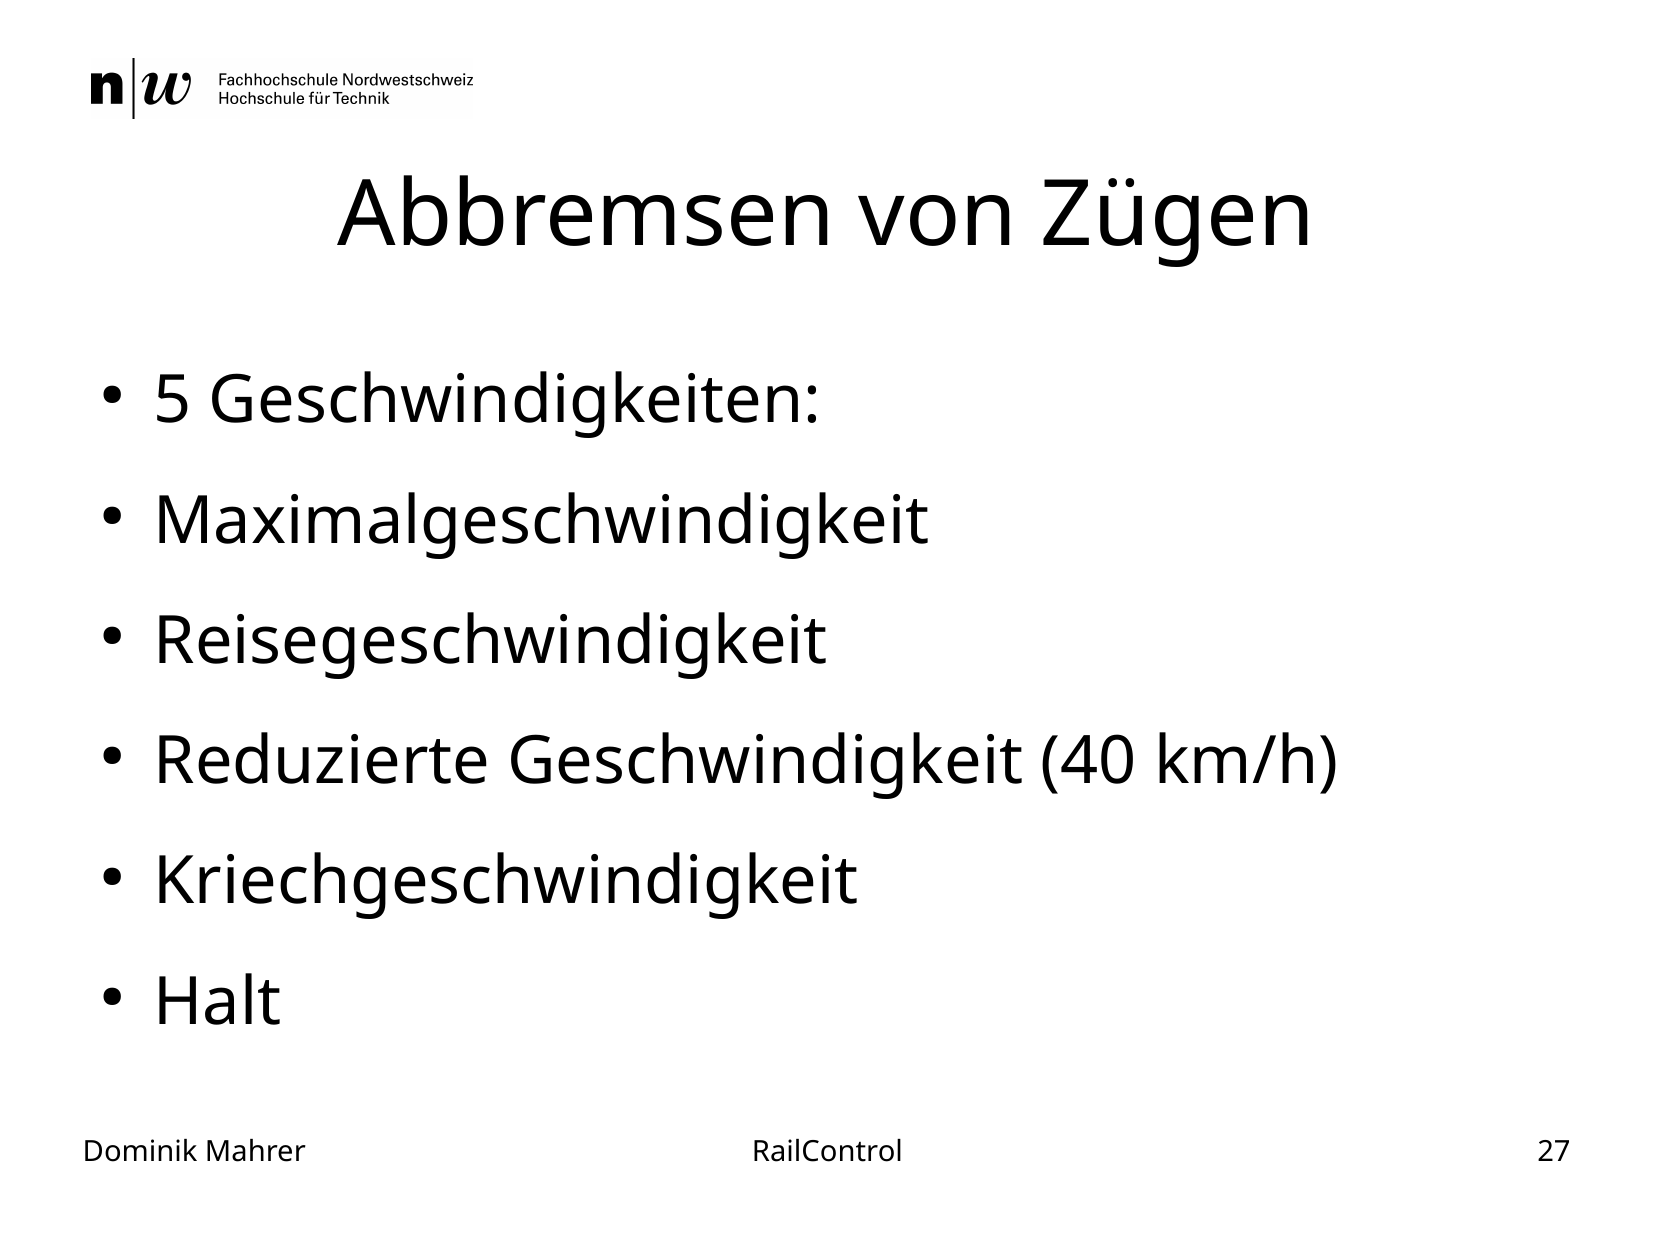

# Abbremsen von Zügen
5 Geschwindigkeiten:
Maximalgeschwindigkeit
Reisegeschwindigkeit
Reduzierte Geschwindigkeit (40 km/h)
Kriechgeschwindigkeit
Halt
Dominik Mahrer
RailControl
27